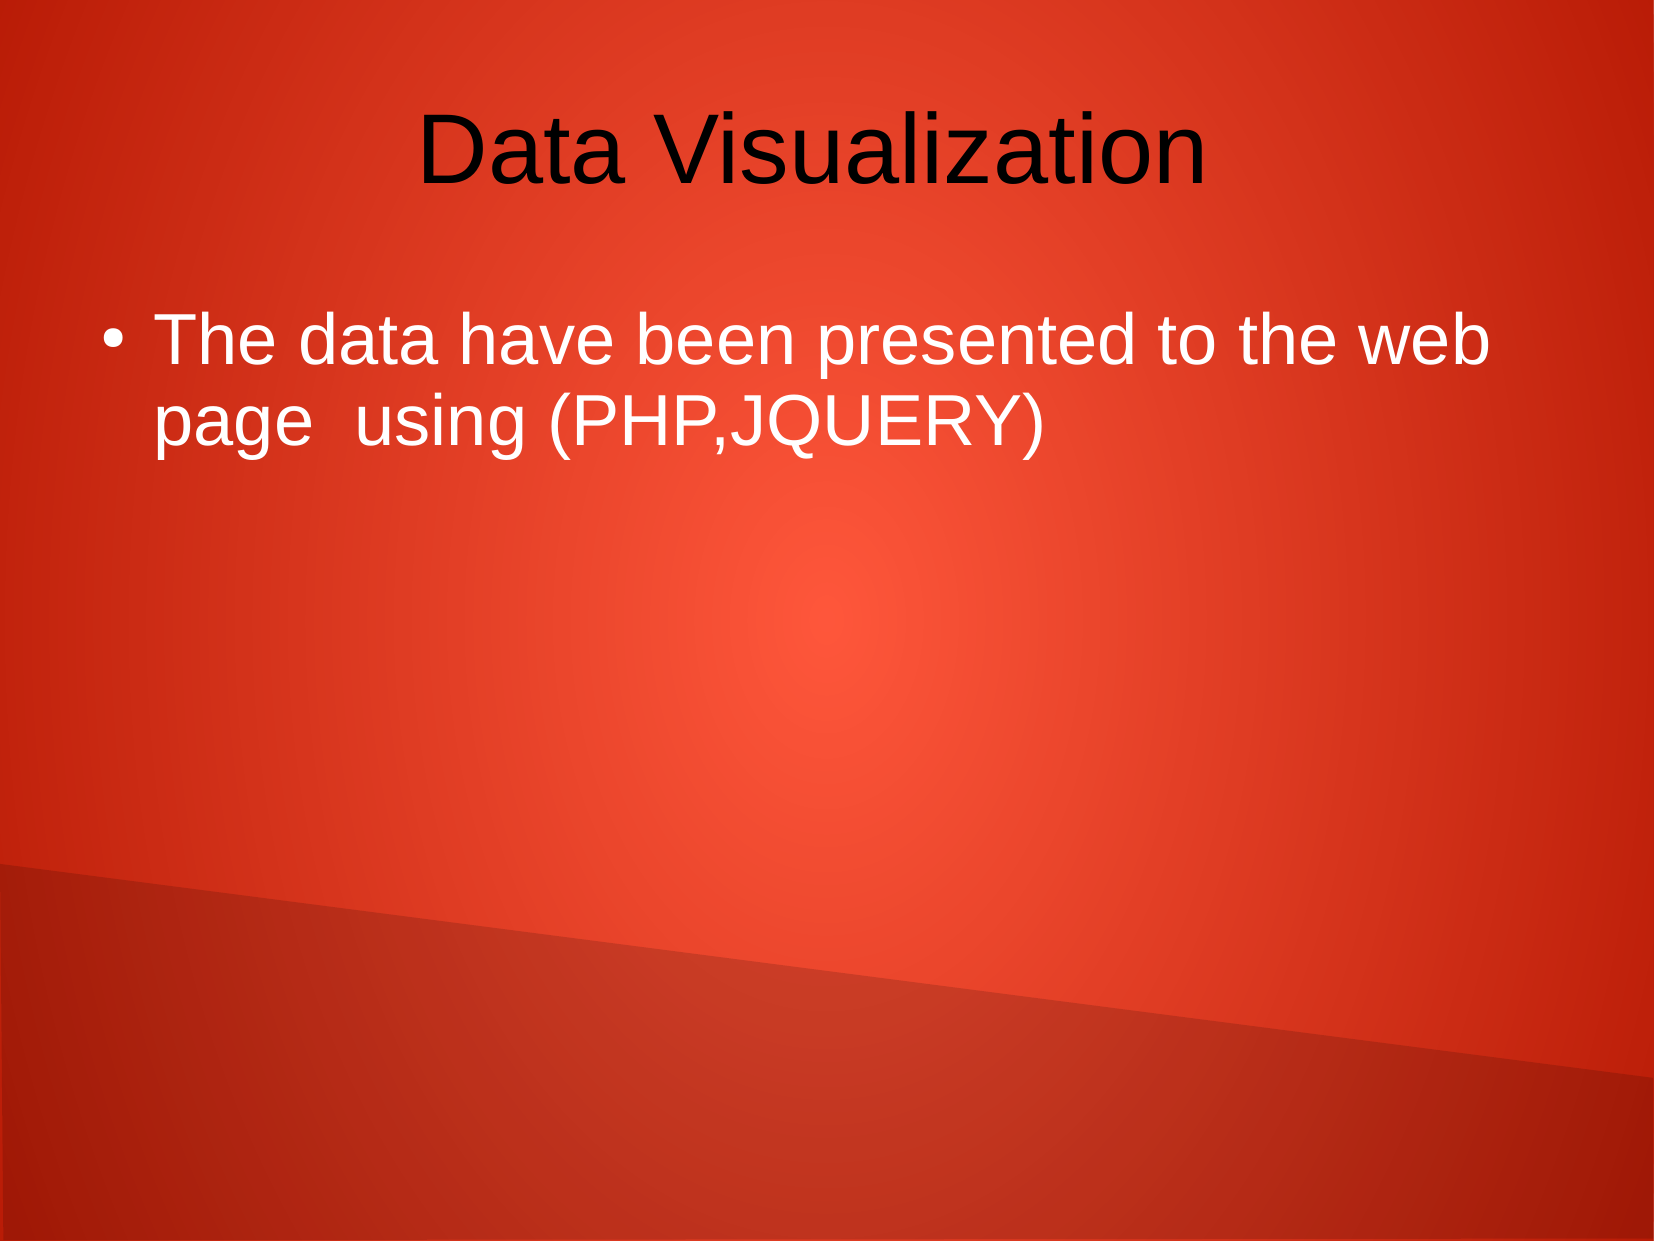

# Data Visualization
The data have been presented to the web page using (PHP,JQUERY)